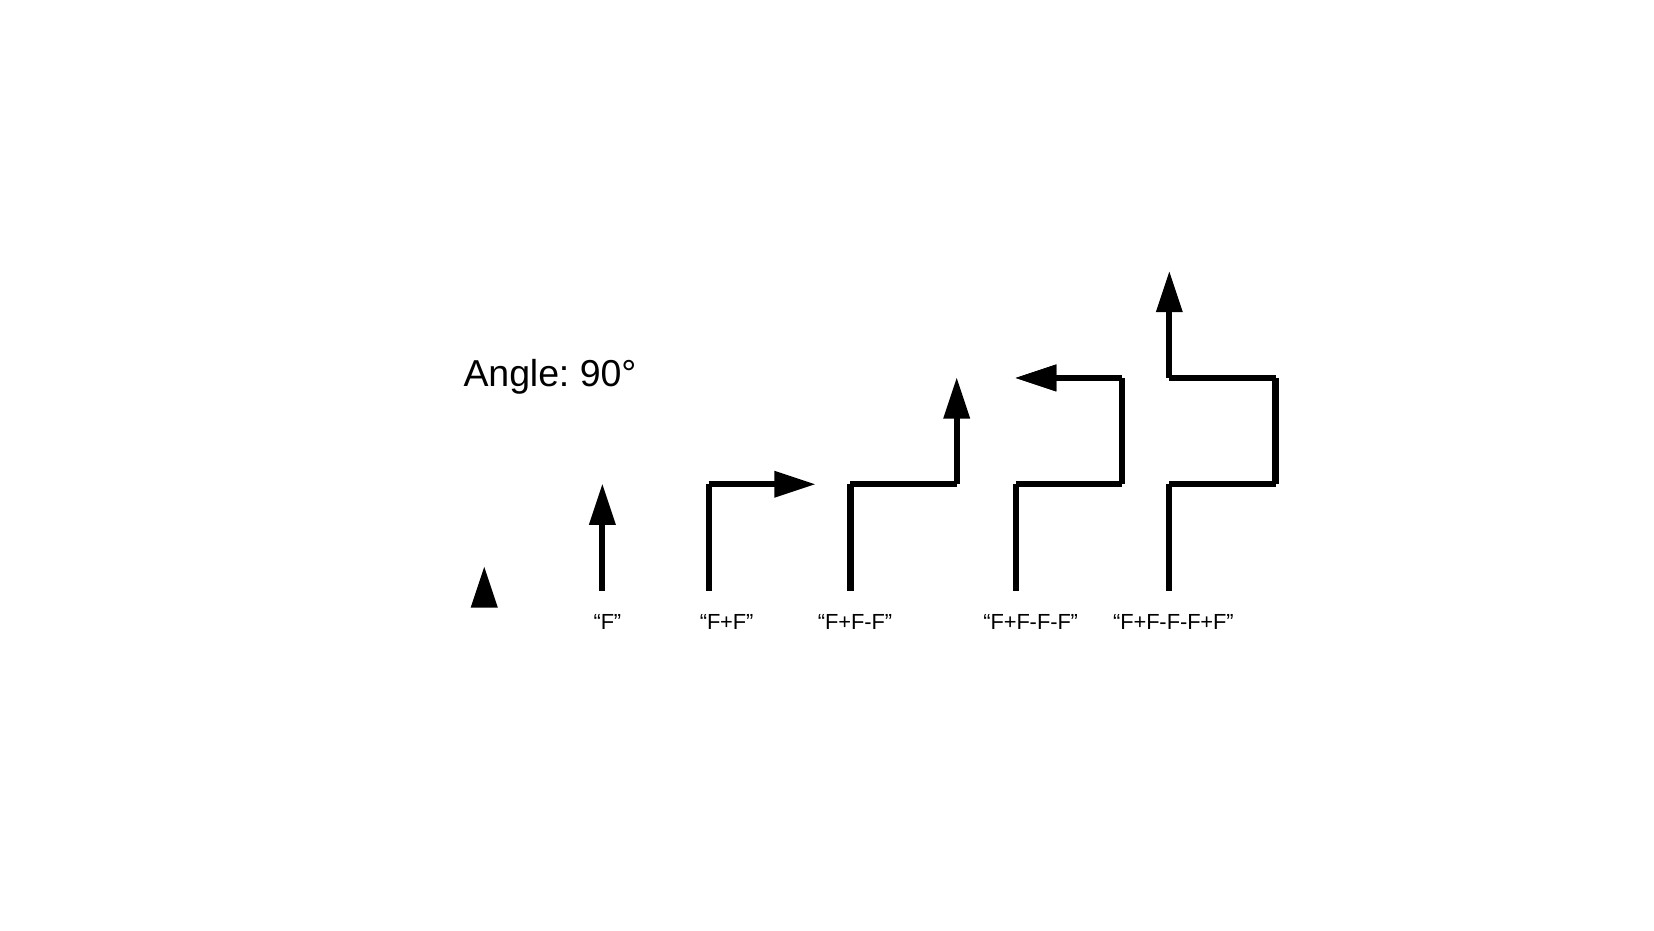

Angle: 90°
“F”
“F+F”
“F+F-F”
“F+F-F-F”
“F+F-F-F+F”